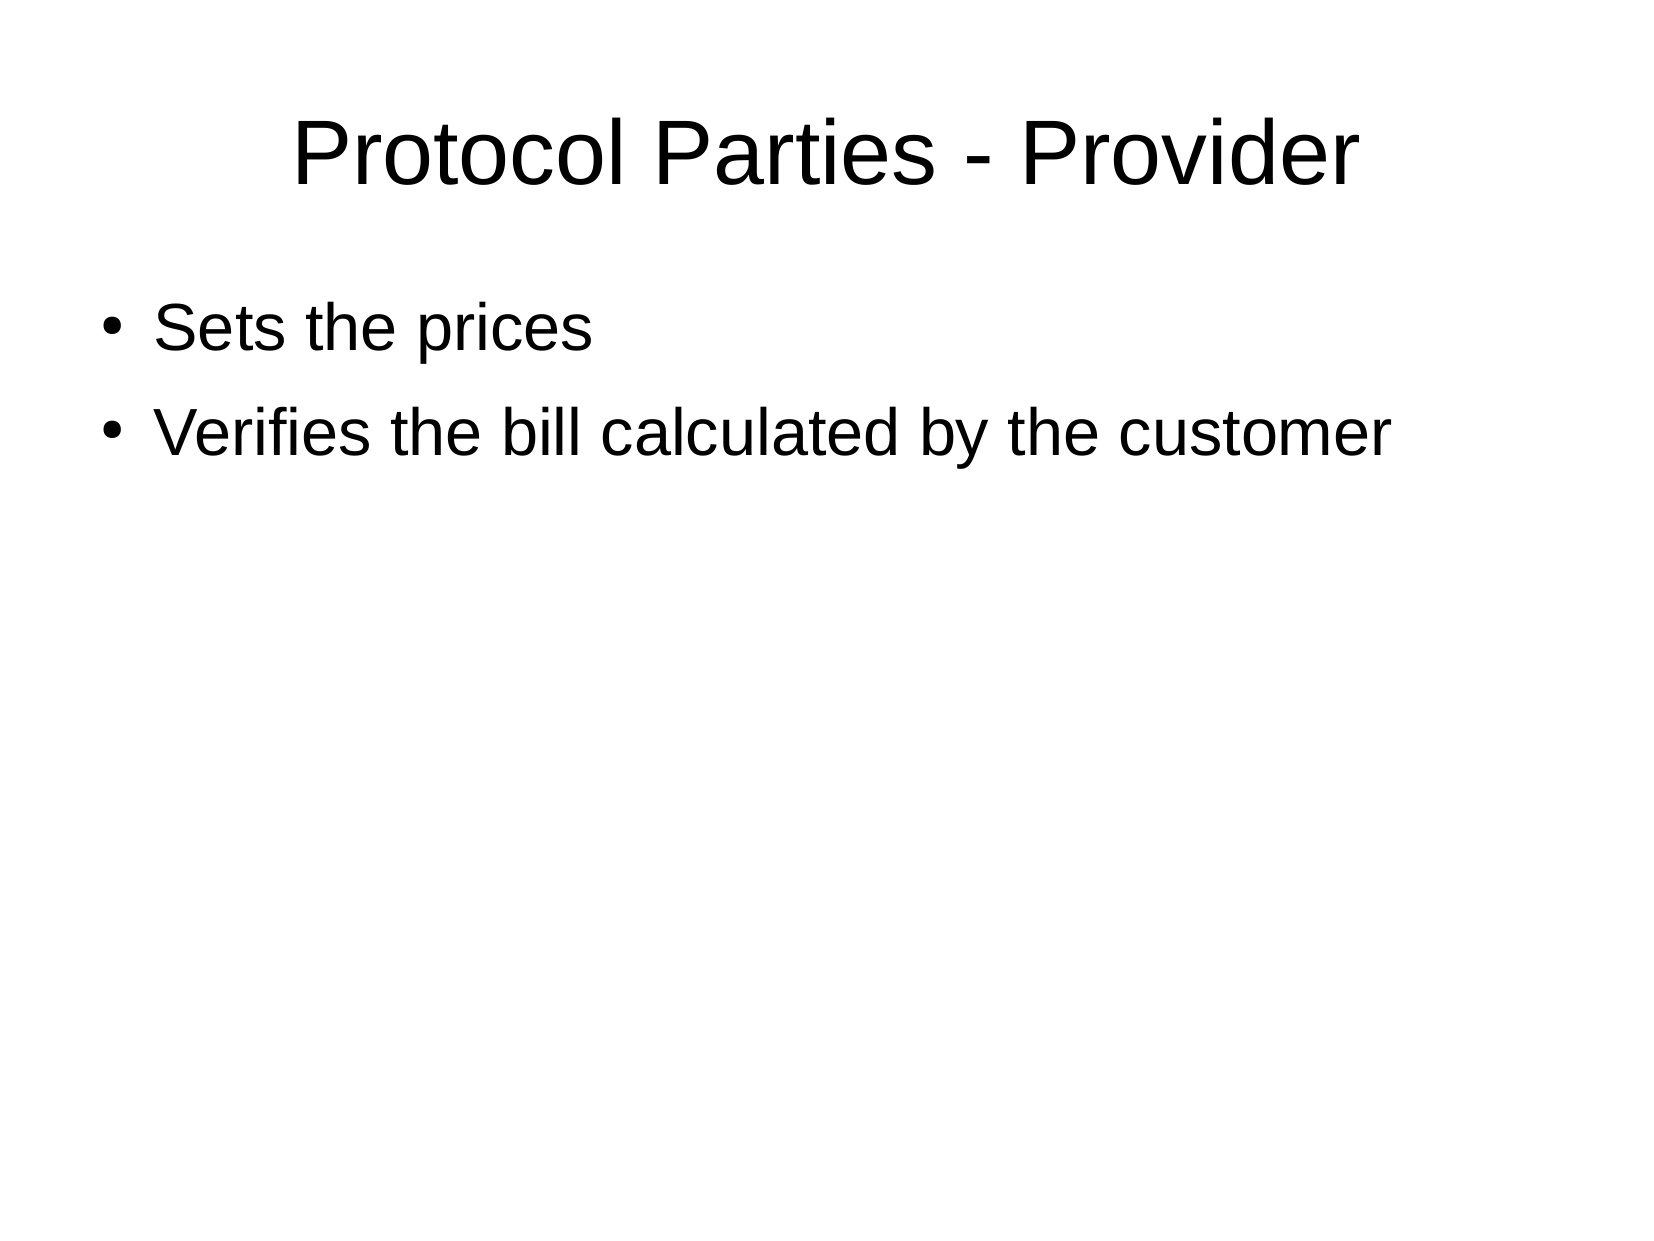

# Protocol Parties - Provider
Sets the prices
Verifies the bill calculated by the customer